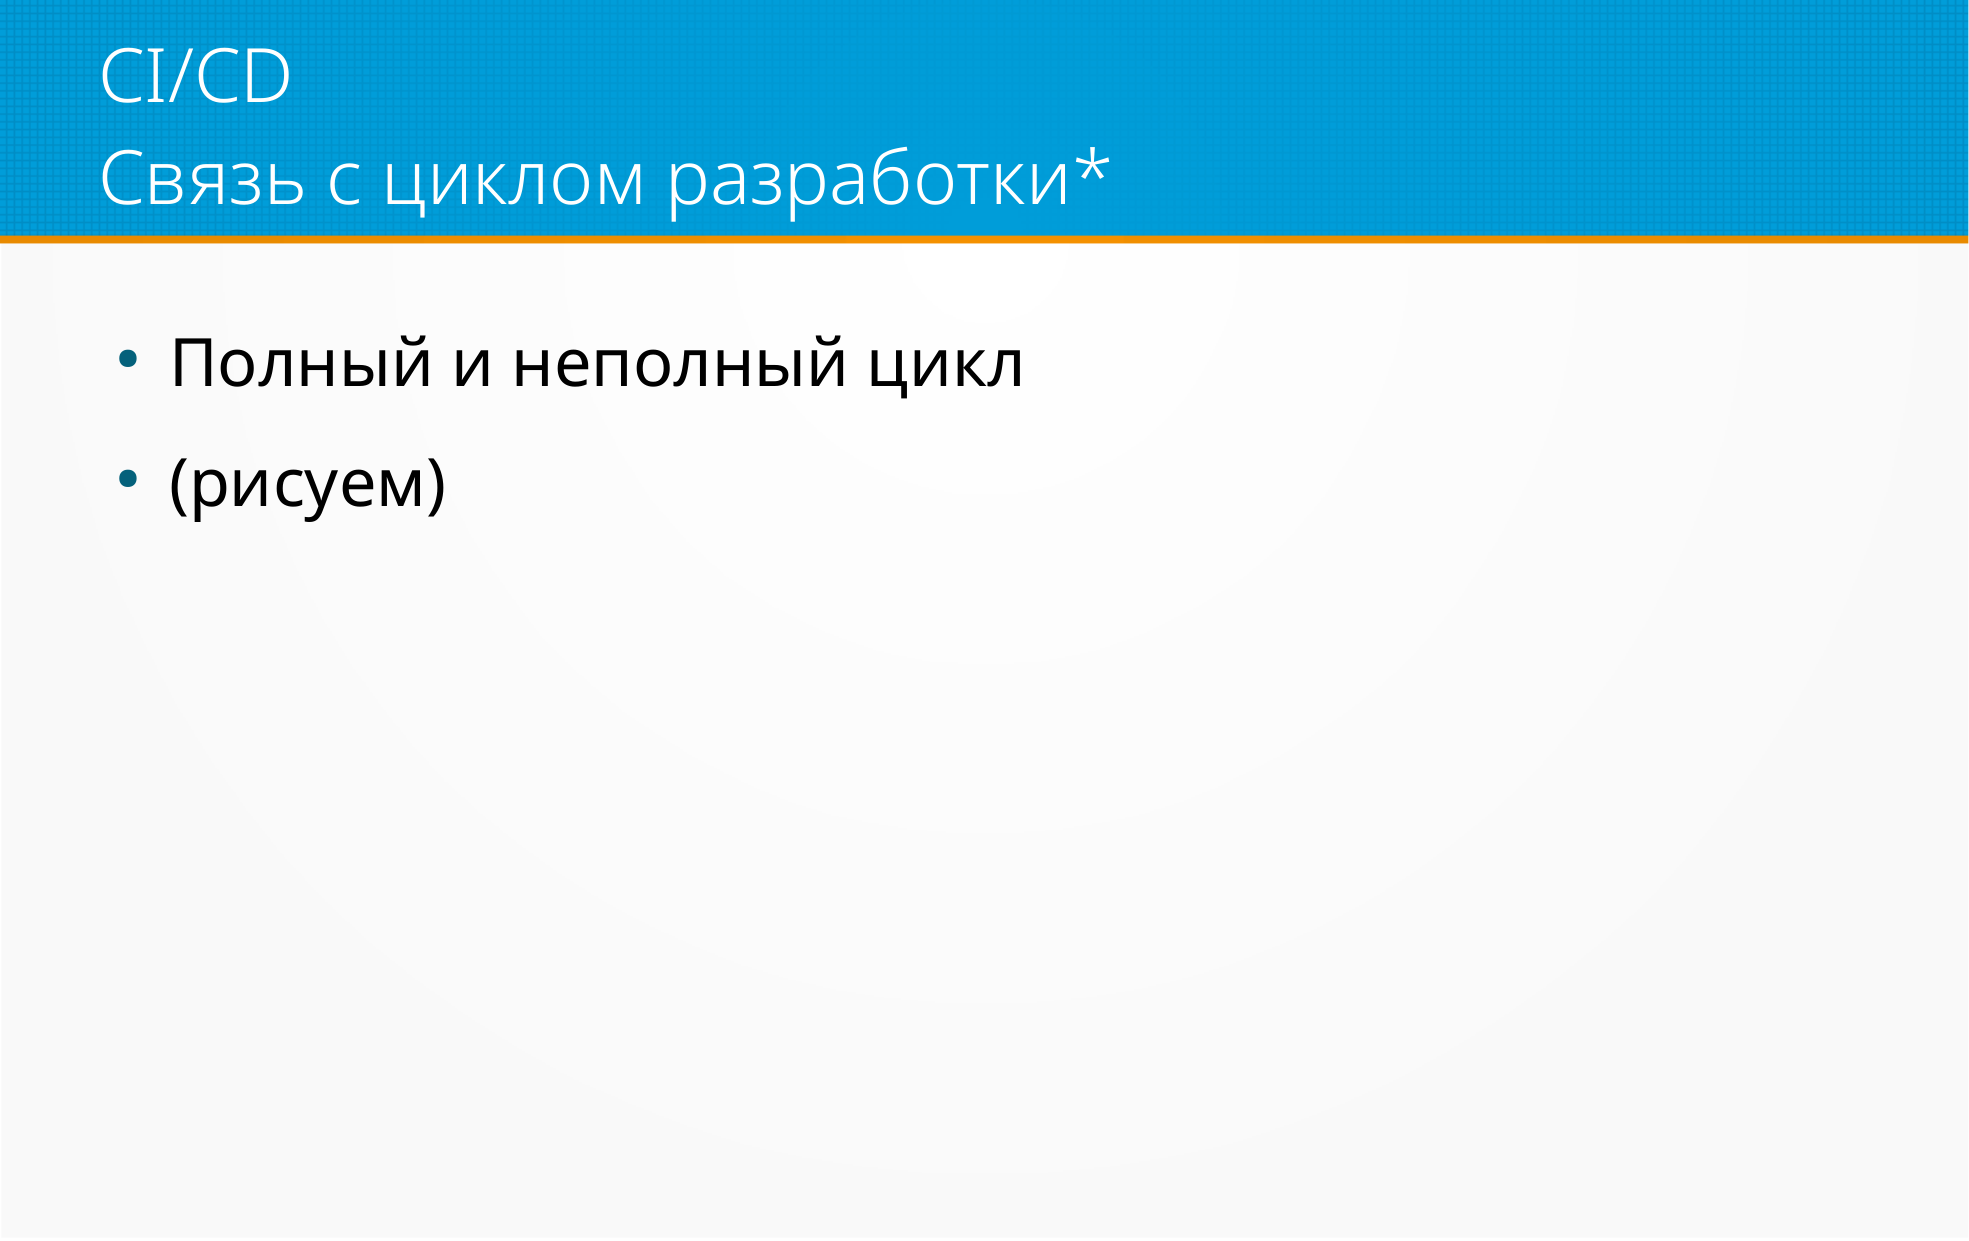

# CI/CD Связь с циклом разработки*
Полный и неполный цикл
(рисуем)